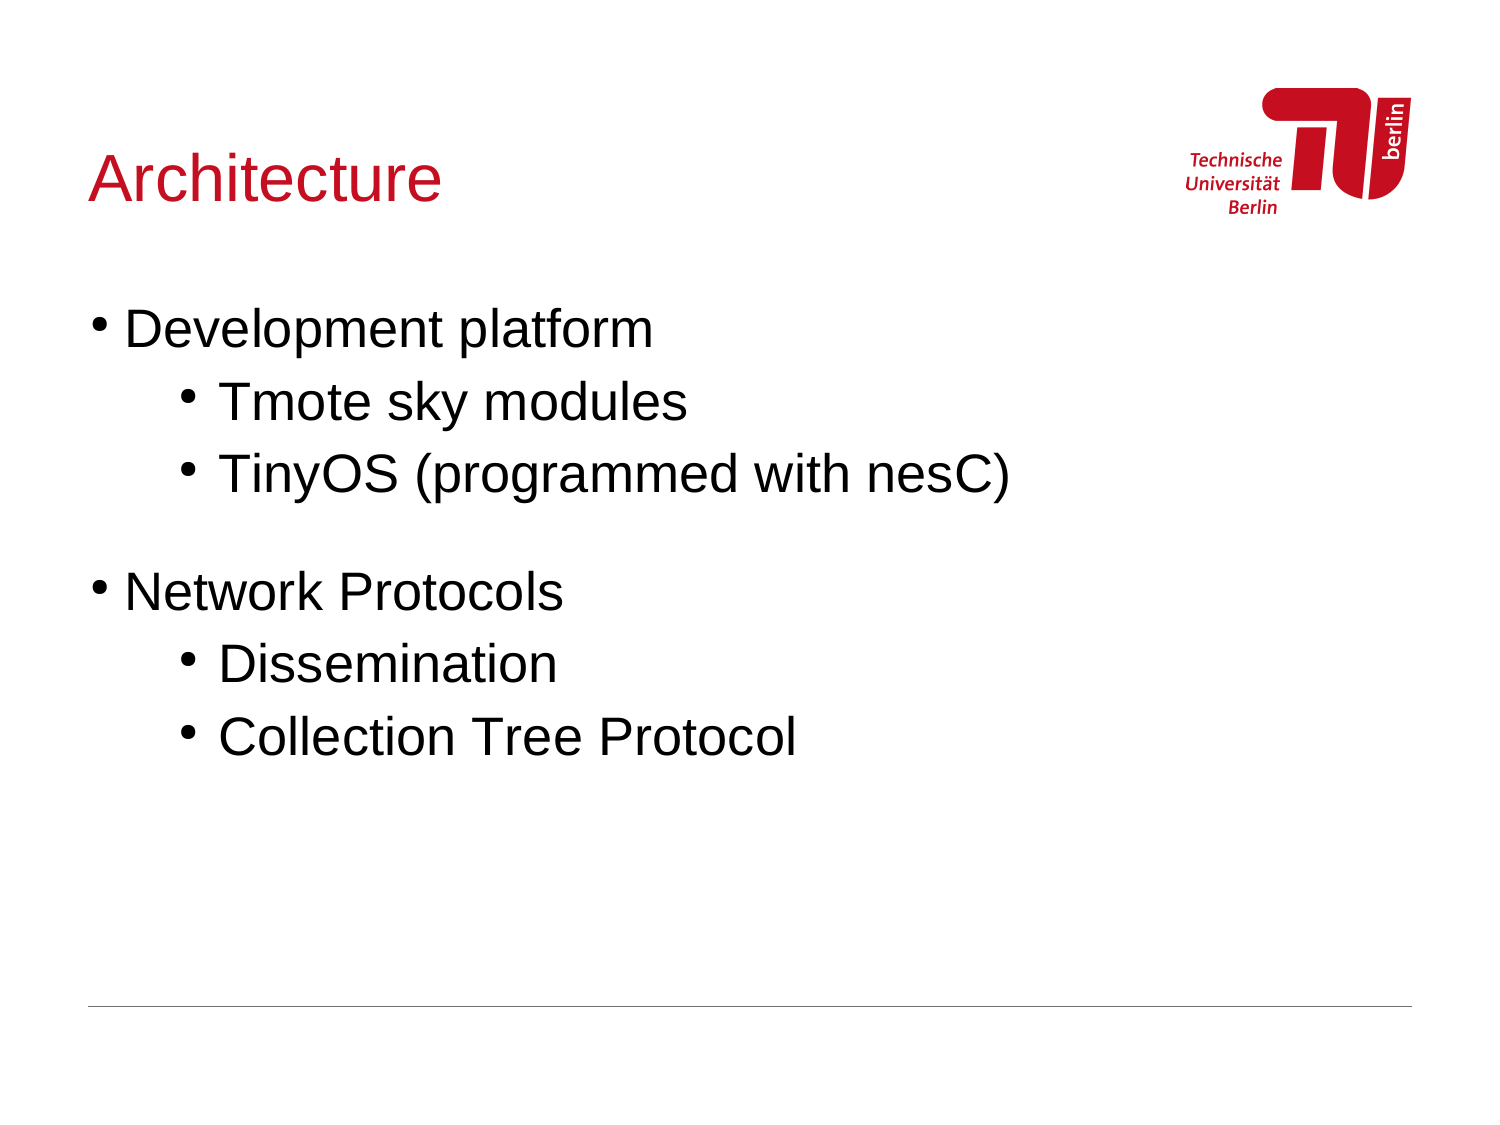

# Architecture
 Development platform
Tmote sky modules
TinyOS (programmed with nesC)
 Network Protocols
Dissemination
Collection Tree Protocol